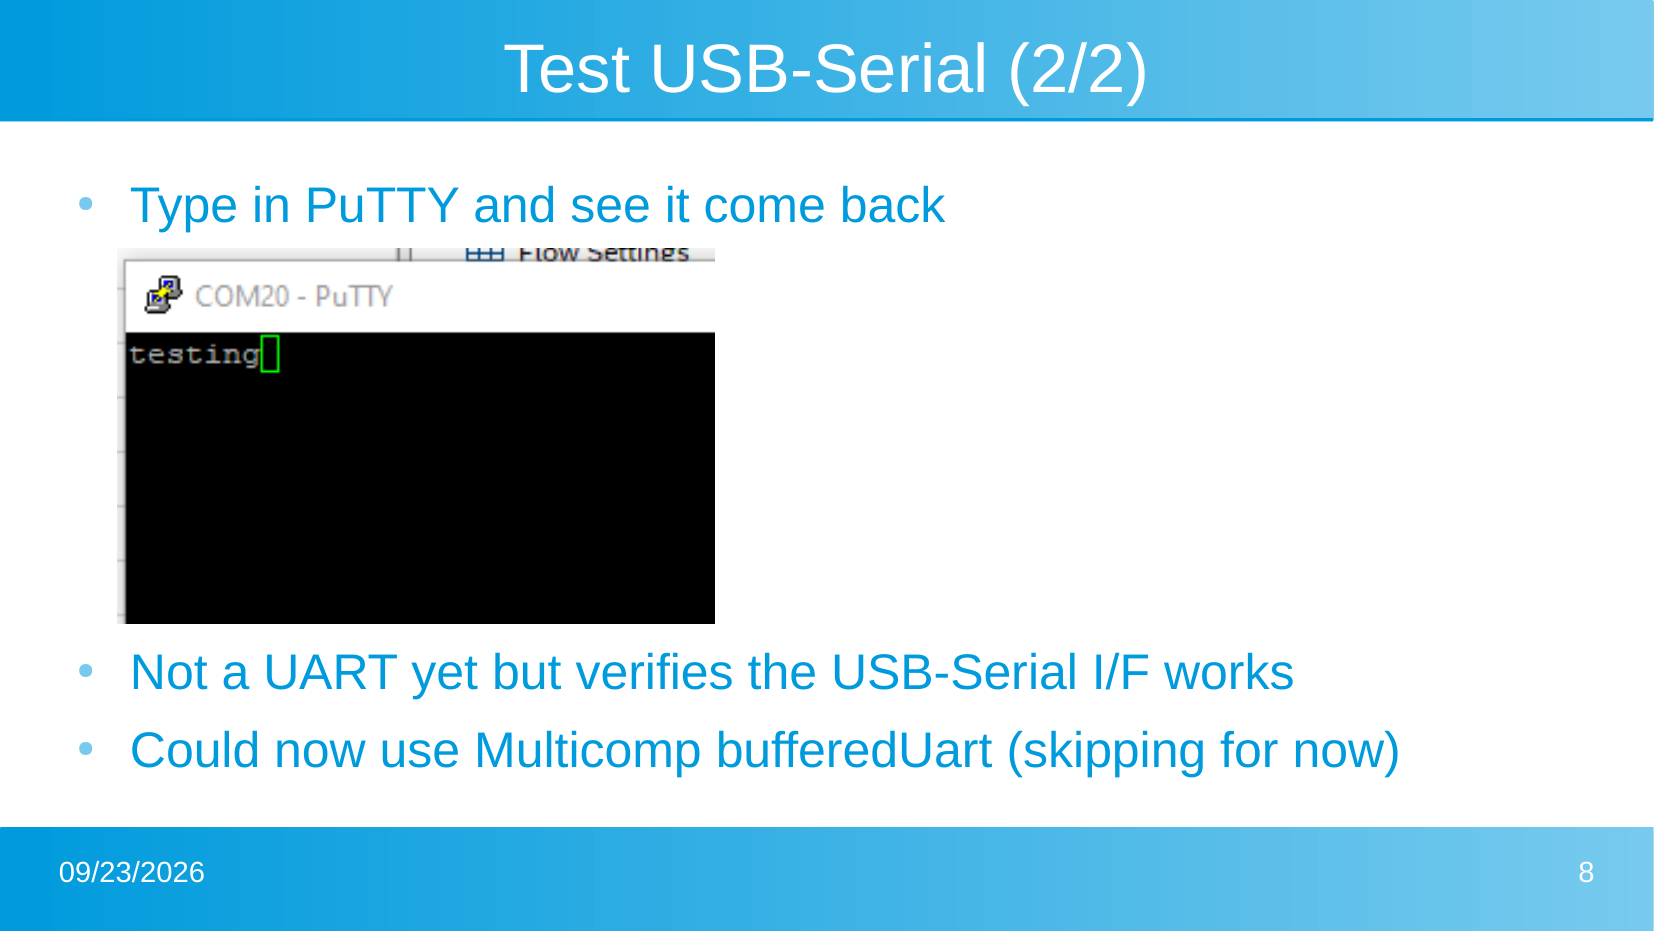

# Test USB-Serial (2/2)
Type in PuTTY and see it come back
Not a UART yet but verifies the USB-Serial I/F works
Could now use Multicomp bufferedUart (skipping for now)
8